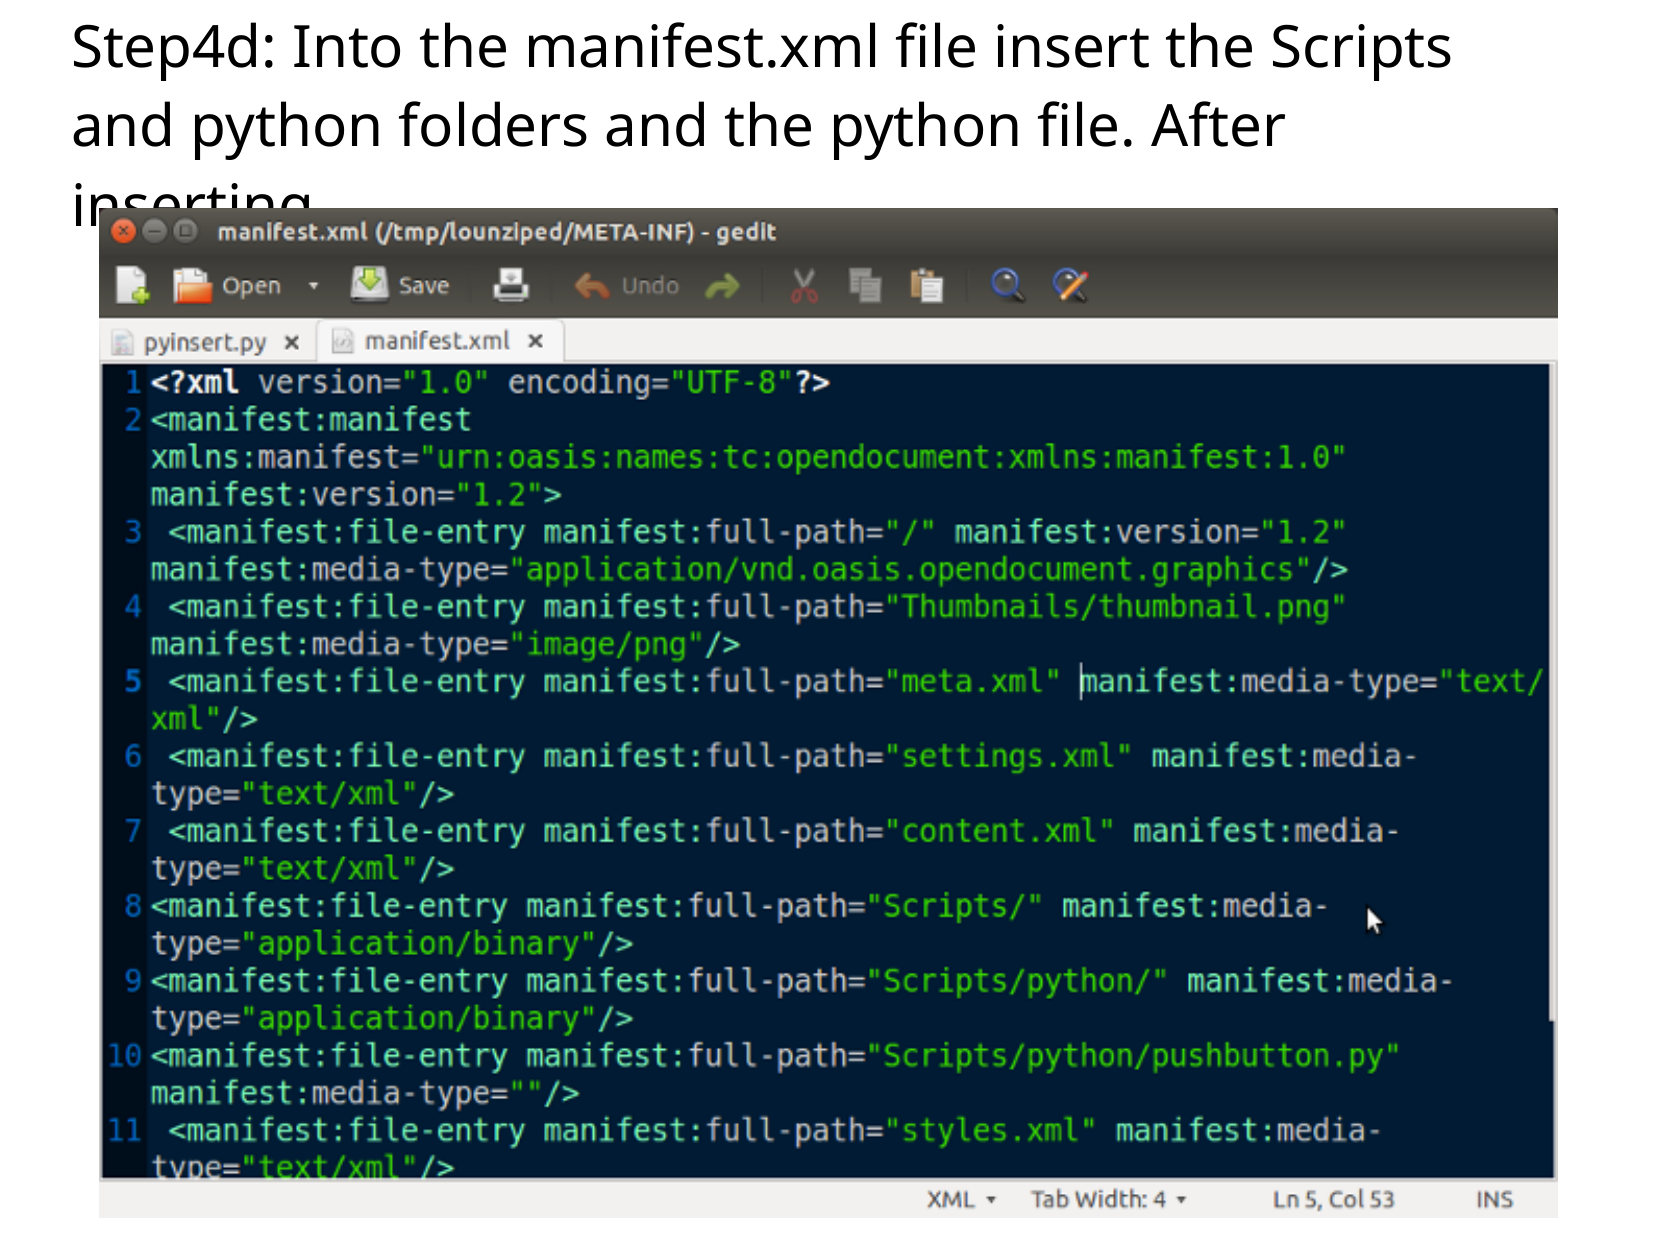

# Step4d: Into the manifest.xml file insert the Scripts and python folders and the python file. After inserting...